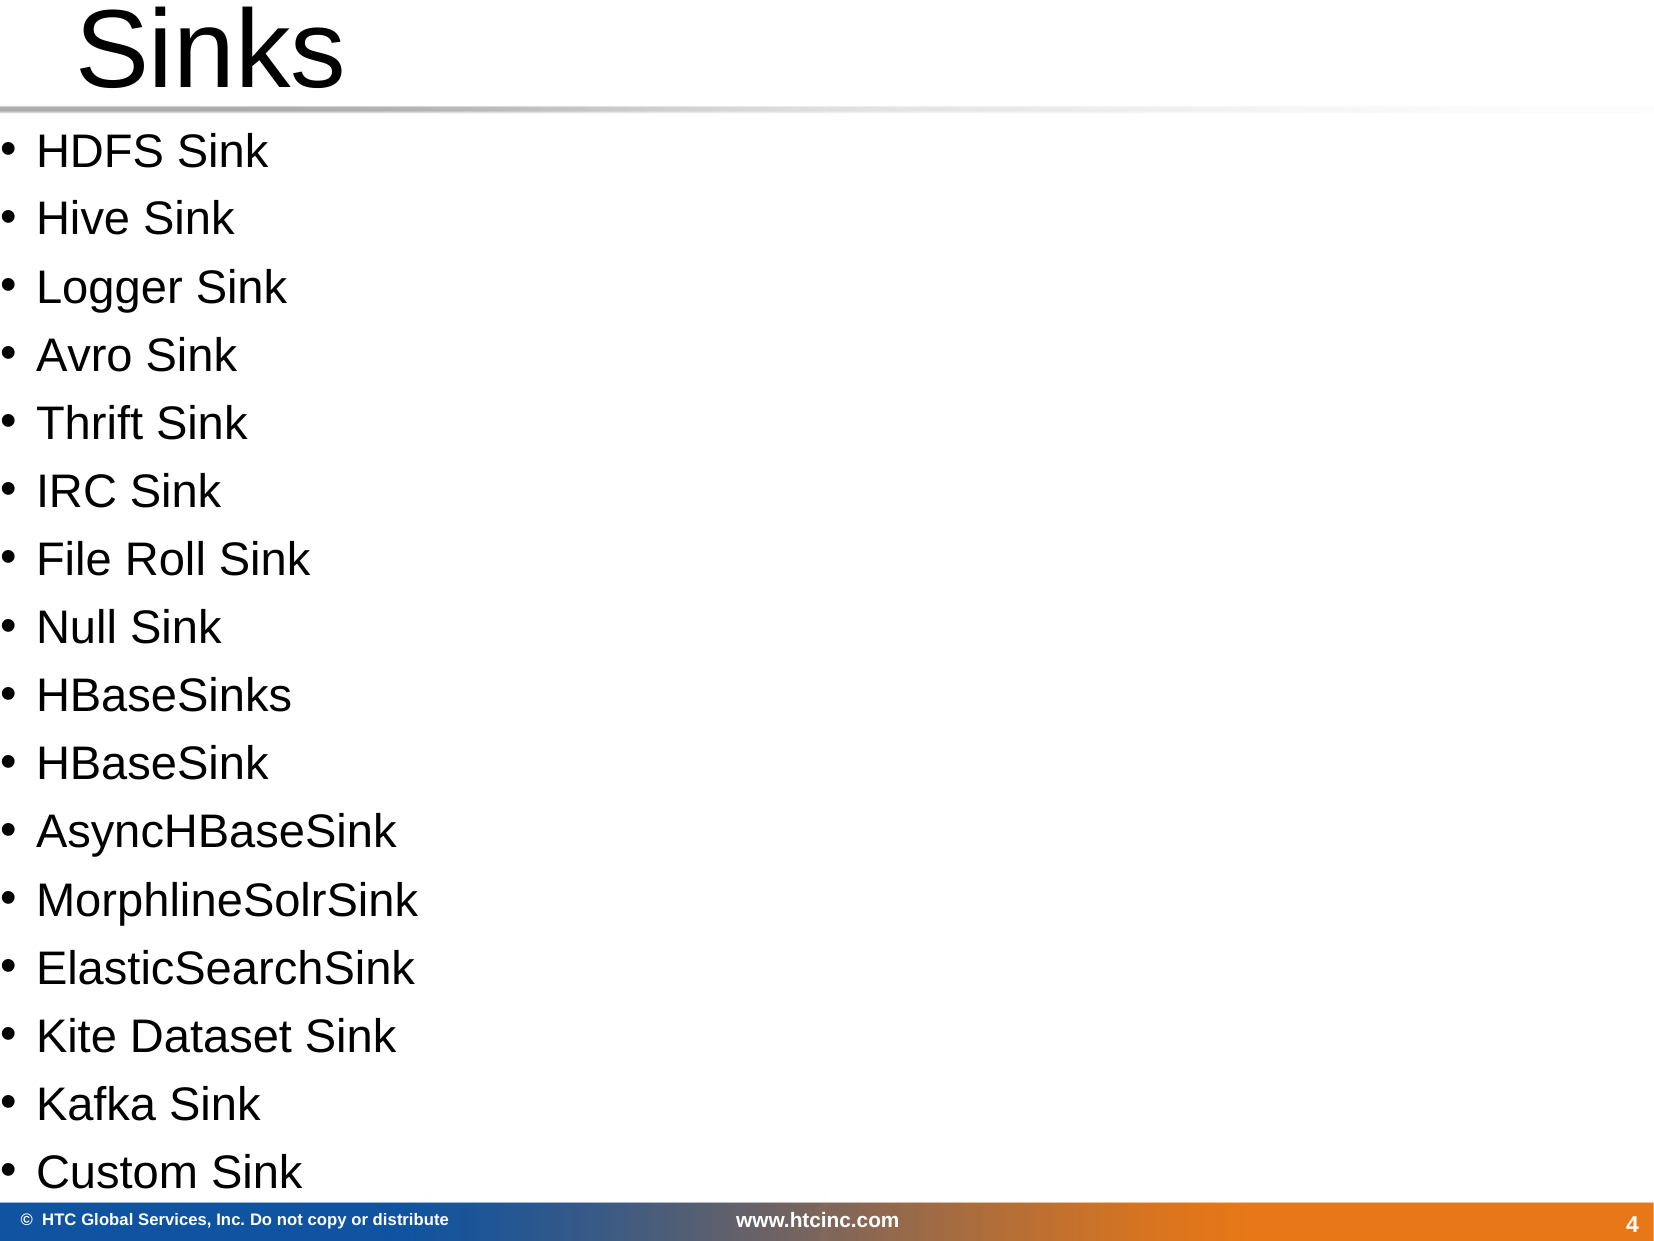

# Sinks
HDFS Sink
Hive Sink
Logger Sink
Avro Sink
Thrift Sink
IRC Sink
File Roll Sink
Null Sink
HBaseSinks
HBaseSink
AsyncHBaseSink
MorphlineSolrSink
ElasticSearchSink
Kite Dataset Sink
Kafka Sink
Custom Sink